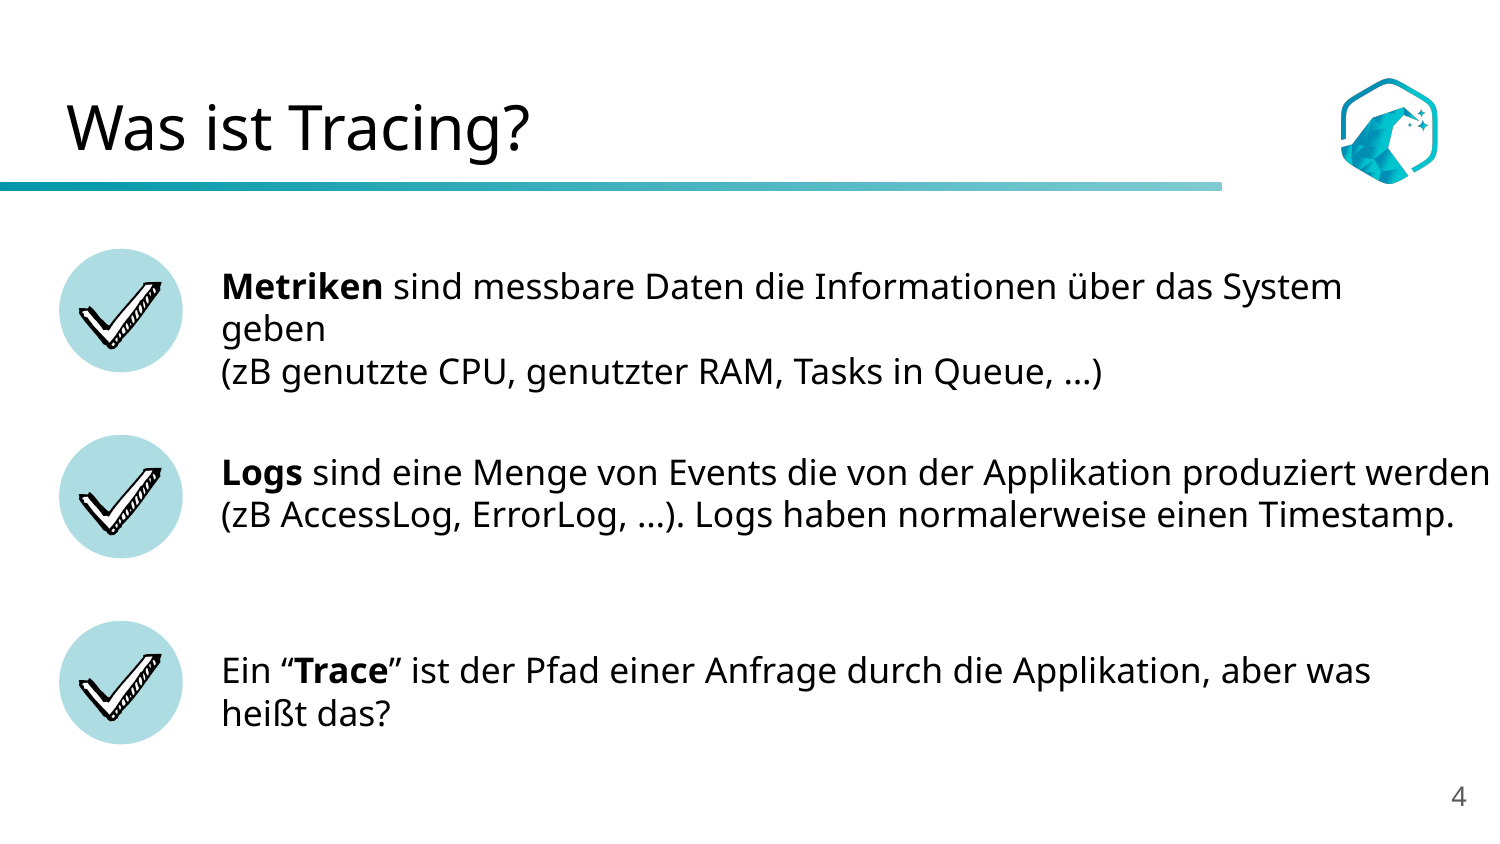

# Was ist Tracing?
Metriken sind messbare Daten die Informationen über das System geben
(zB genutzte CPU, genutzter RAM, Tasks in Queue, …)
Logs sind eine Menge von Events die von der Applikation produziert werden (zB AccessLog, ErrorLog, …). Logs haben normalerweise einen Timestamp.
Ein “Trace” ist der Pfad einer Anfrage durch die Applikation, aber was heißt das?